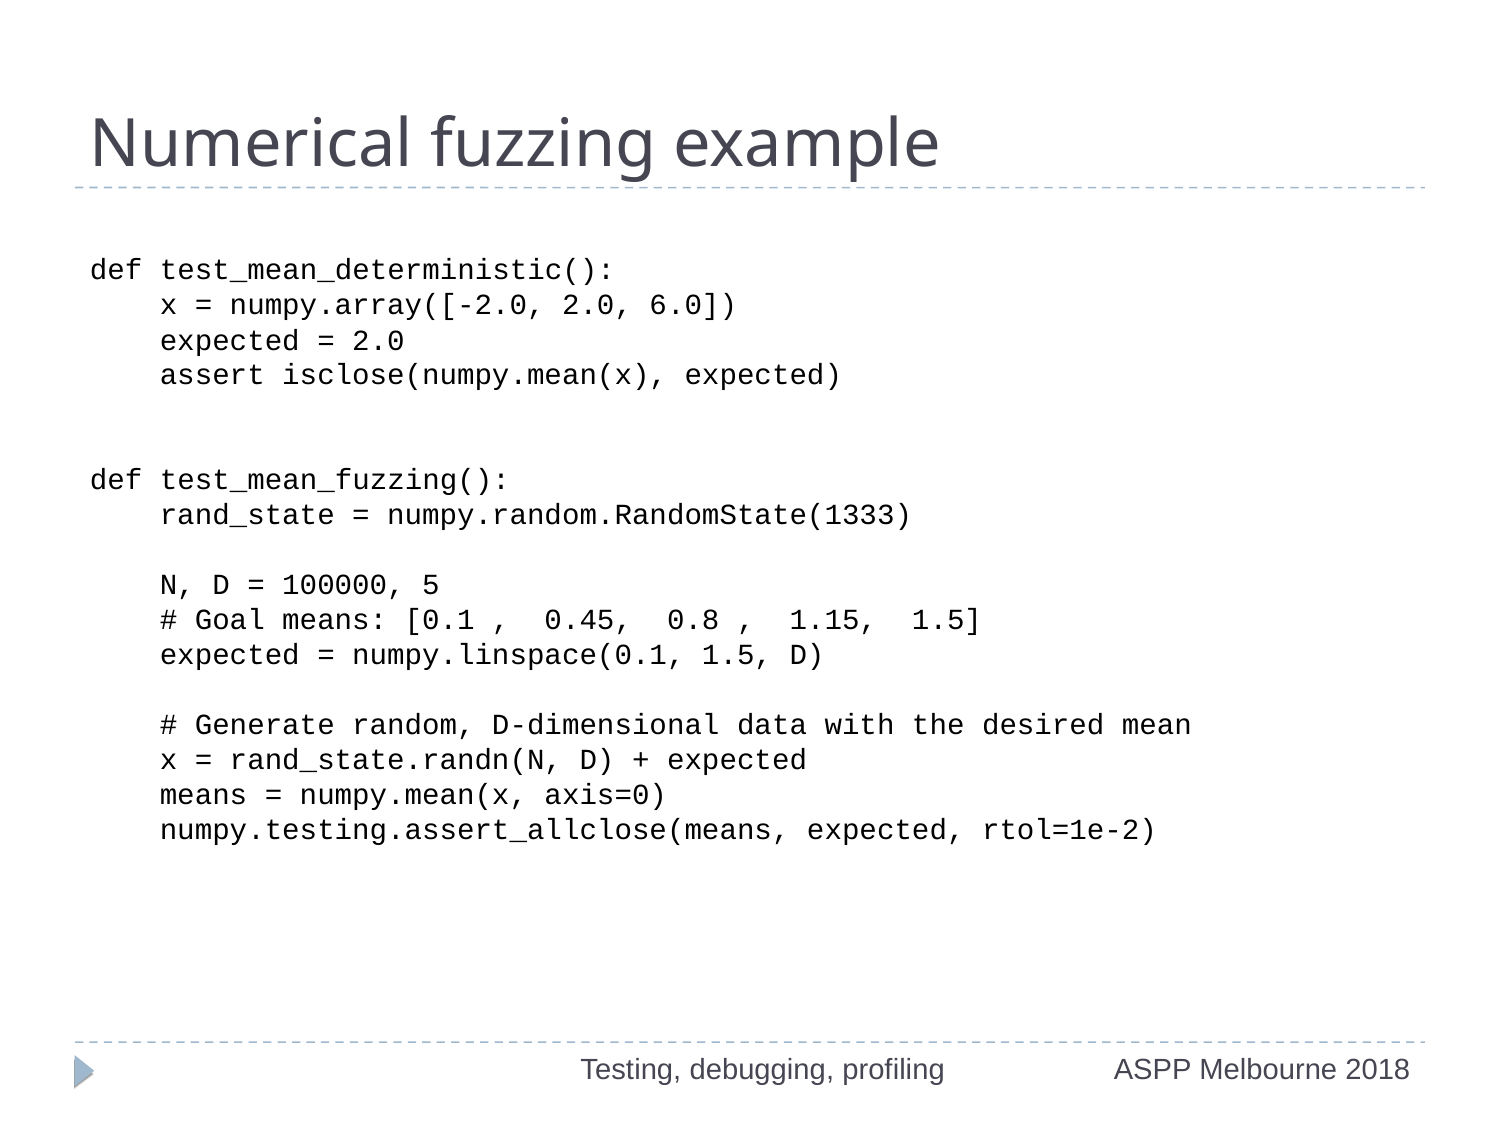

# Numerical fuzzing example
def test_mean_deterministic():
 x = numpy.array([-2.0, 2.0, 6.0])
 expected = 2.0
 assert isclose(numpy.mean(x), expected)
def test_mean_fuzzing():
 rand_state = numpy.random.RandomState(1333)
 N, D = 100000, 5
 # Goal means: [0.1 , 0.45, 0.8 , 1.15, 1.5]
 expected = numpy.linspace(0.1, 1.5, D)
 # Generate random, D-dimensional data with the desired mean
 x = rand_state.randn(N, D) + expected
 means = numpy.mean(x, axis=0)
 numpy.testing.assert_allclose(means, expected, rtol=1e-2)
Testing, debugging, profiling
ASPP Melbourne 2018